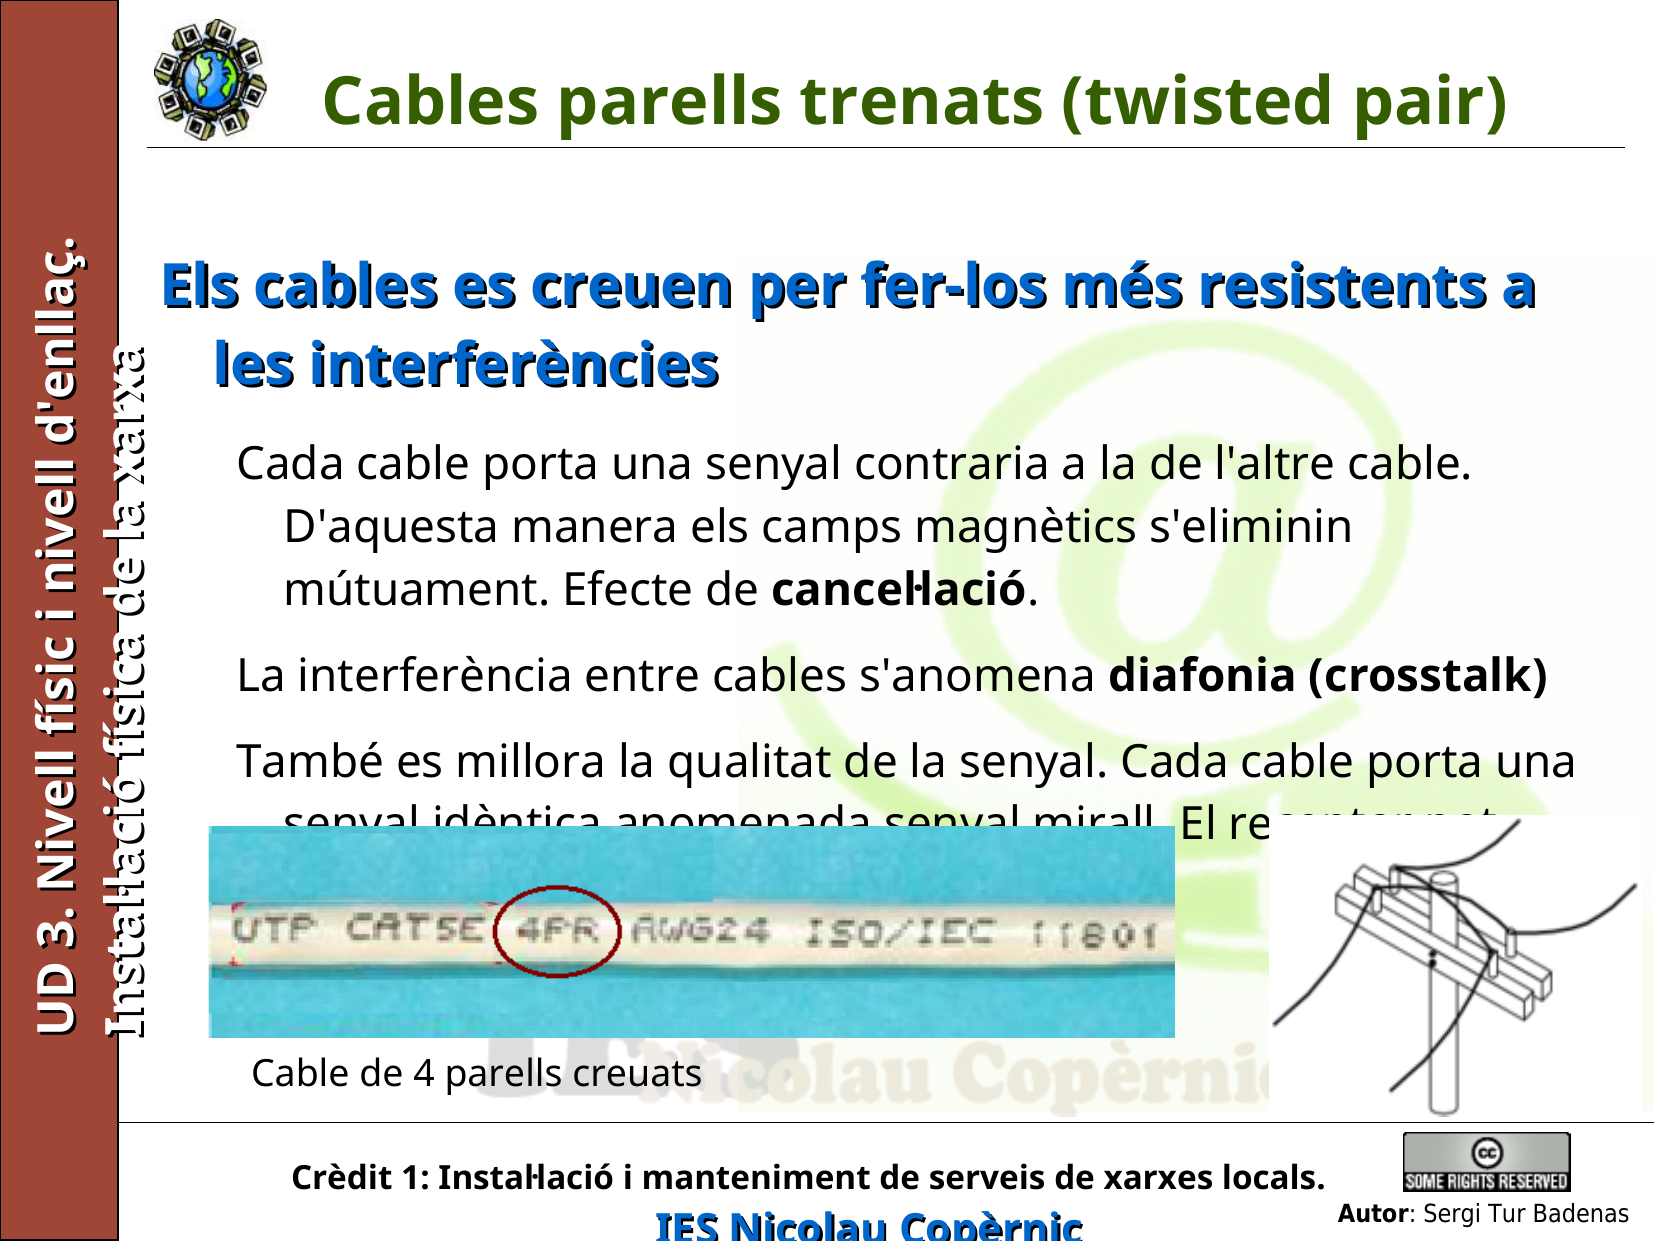

# Cables parells trenats (twisted pair)
Els cables es creuen per fer-los més resistents a les interferències
Cada cable porta una senyal contraria a la de l'altre cable. D'aquesta manera els camps magnètics s'eliminin mútuament. Efecte de cancel·lació.
La interferència entre cables s'anomena diafonia (crosstalk)
També es millora la qualitat de la senyal. Cada cable porta una senyal idèntica anomenada senyal mirall. El receptor pot comparar les senyals i eliminar el soroll
Amb els postes telefònics és fa el mateix
Cable de 4 parells creuats